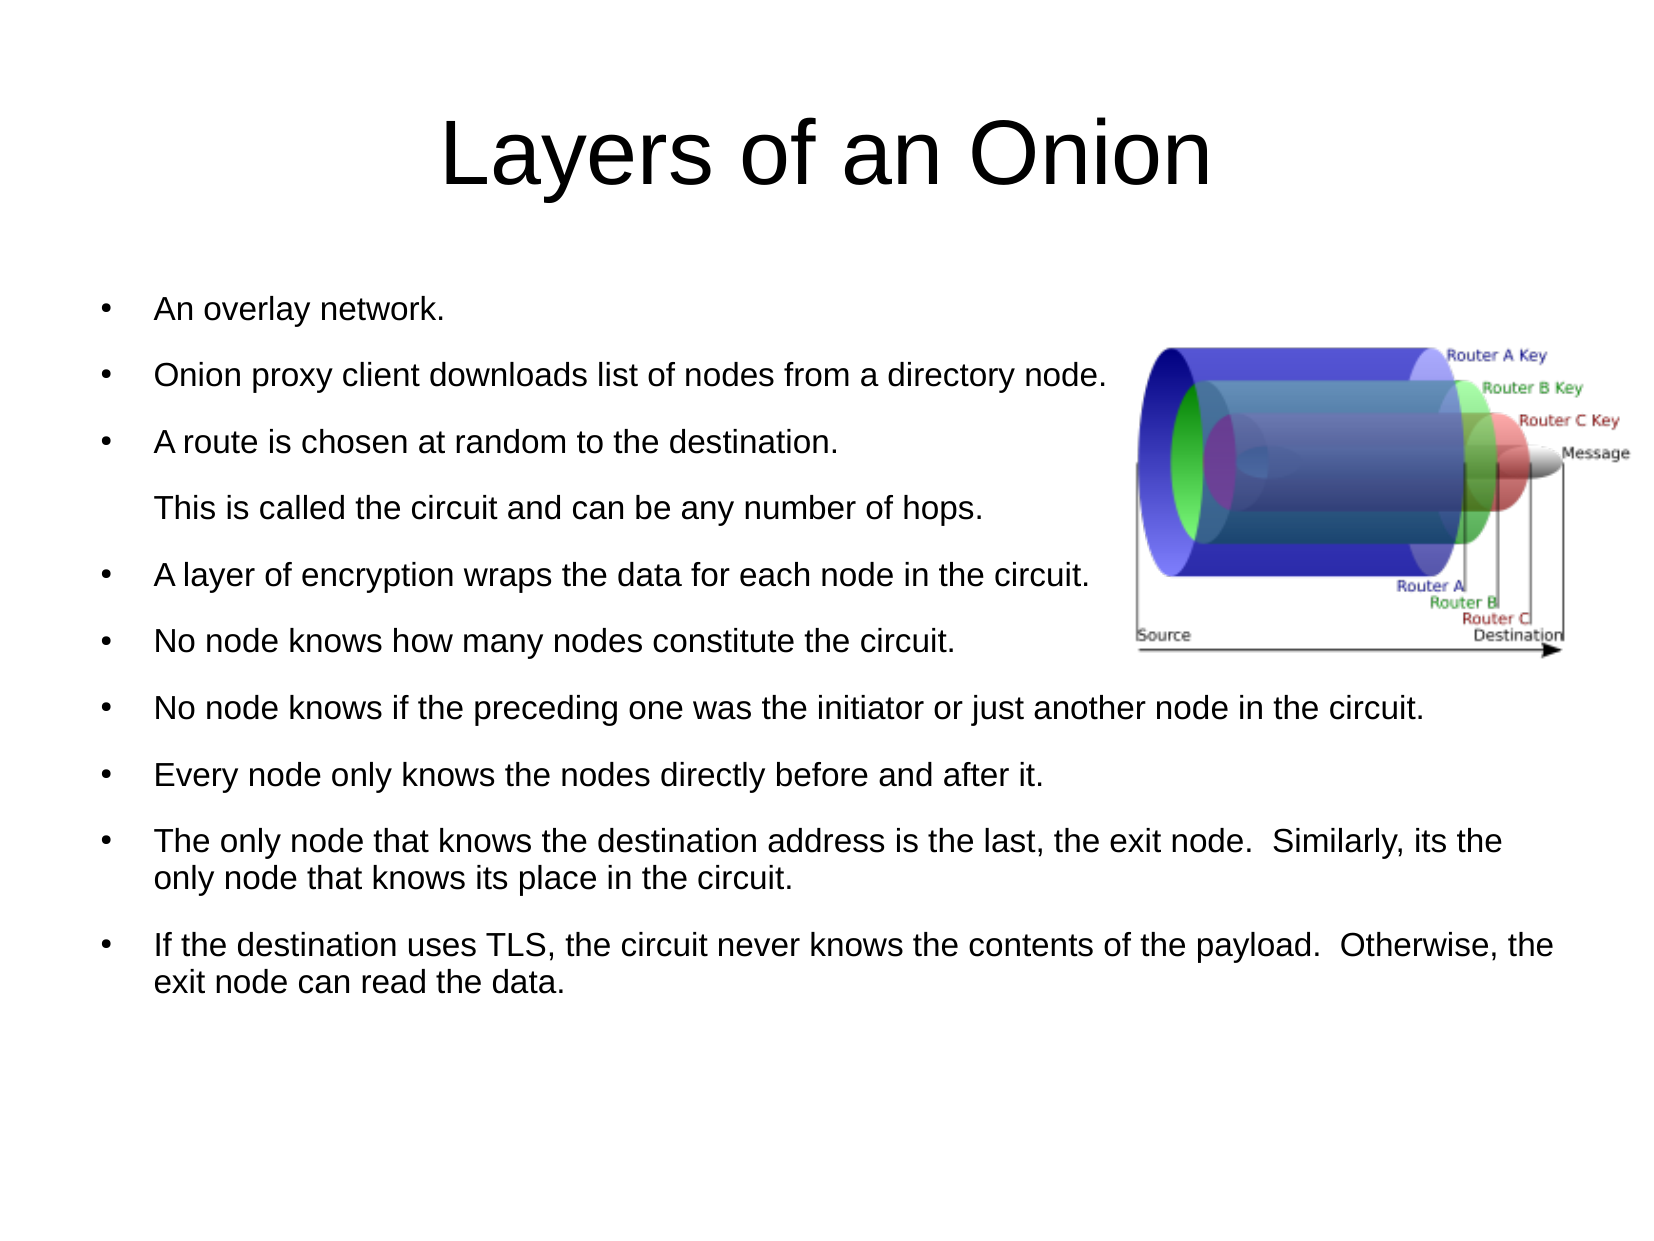

# Layers of an Onion
An overlay network.
Onion proxy client downloads list of nodes from a directory node.
A route is chosen at random to the destination.
This is called the circuit and can be any number of hops.
A layer of encryption wraps the data for each node in the circuit.
No node knows how many nodes constitute the circuit.
No node knows if the preceding one was the initiator or just another node in the circuit.
Every node only knows the nodes directly before and after it.
The only node that knows the destination address is the last, the exit node. Similarly, its the only node that knows its place in the circuit.
If the destination uses TLS, the circuit never knows the contents of the payload. Otherwise, the exit node can read the data.